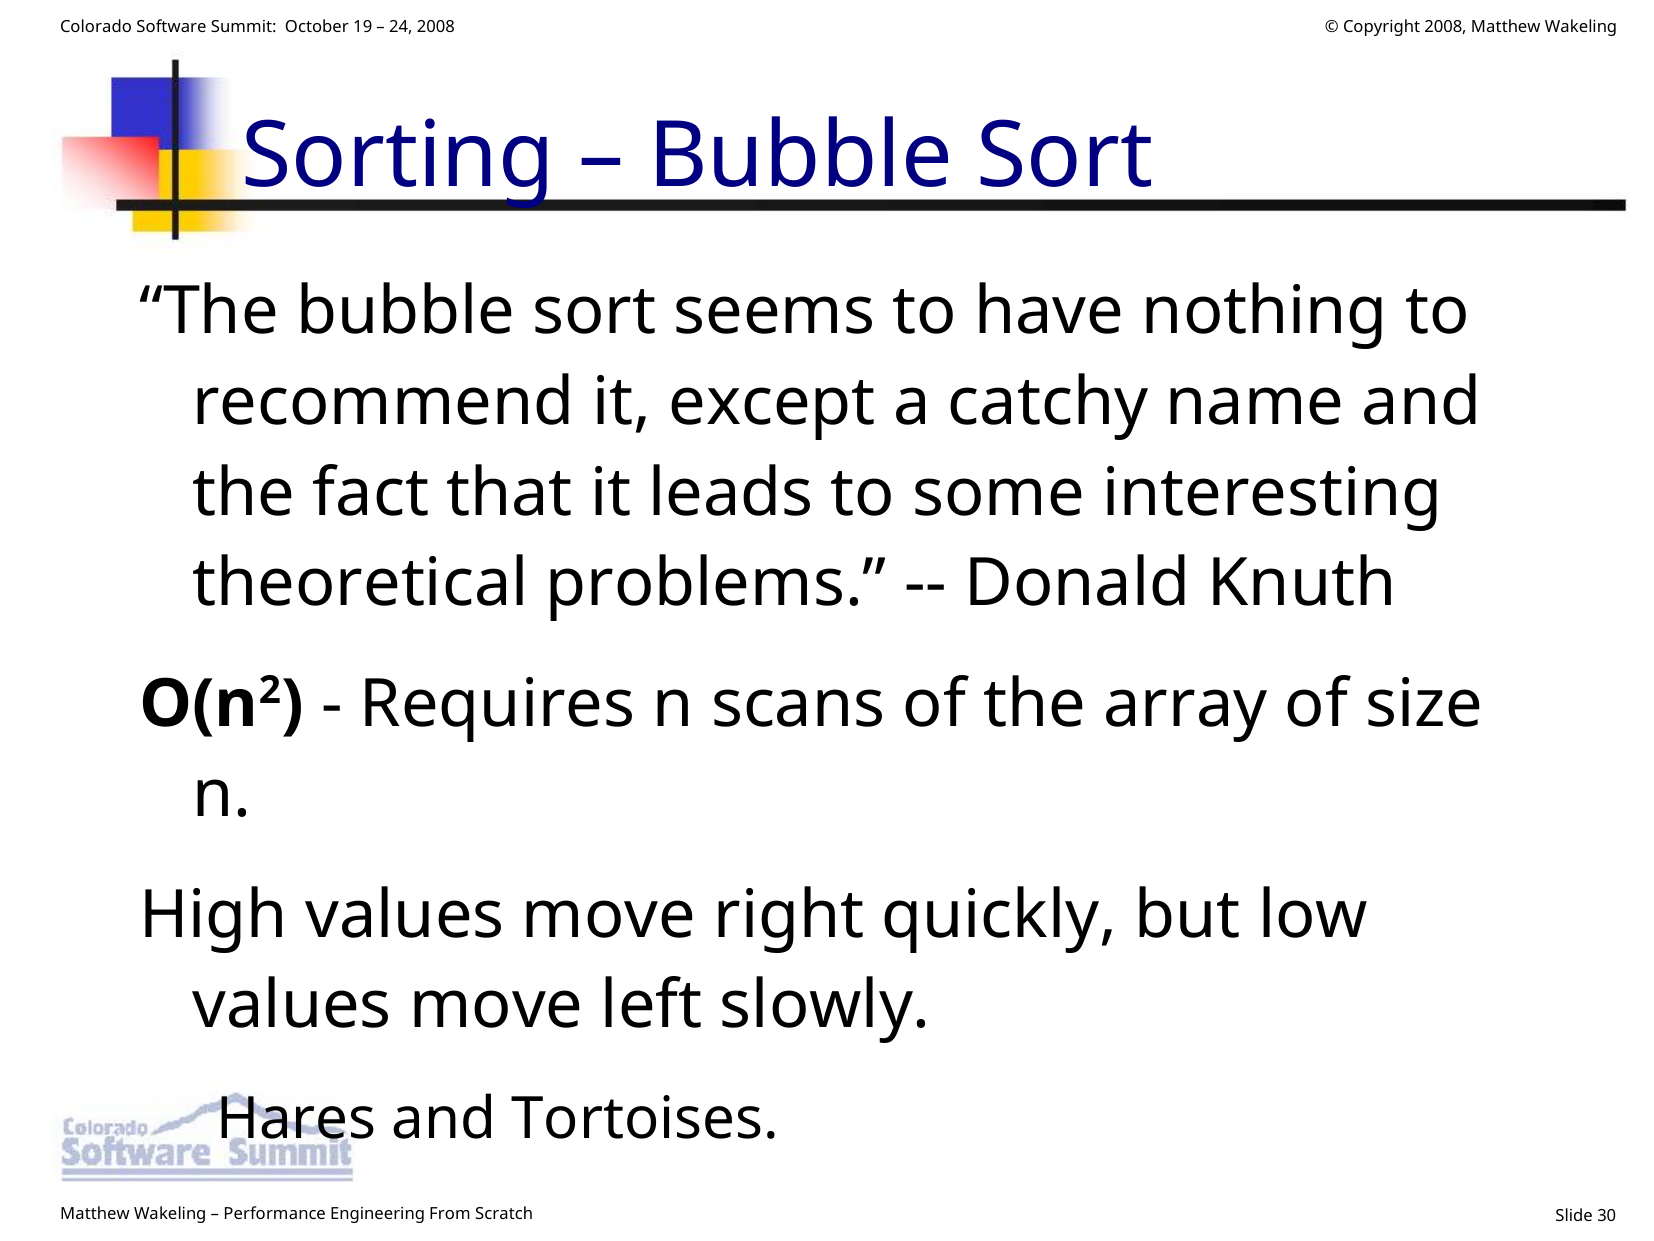

# Sorting – Bubble Sort
“The bubble sort seems to have nothing to recommend it, except a catchy name and the fact that it leads to some interesting theoretical problems.” -- Donald Knuth
O(n2) - Requires n scans of the array of size n.
High values move right quickly, but low values move left slowly.
Hares and Tortoises.